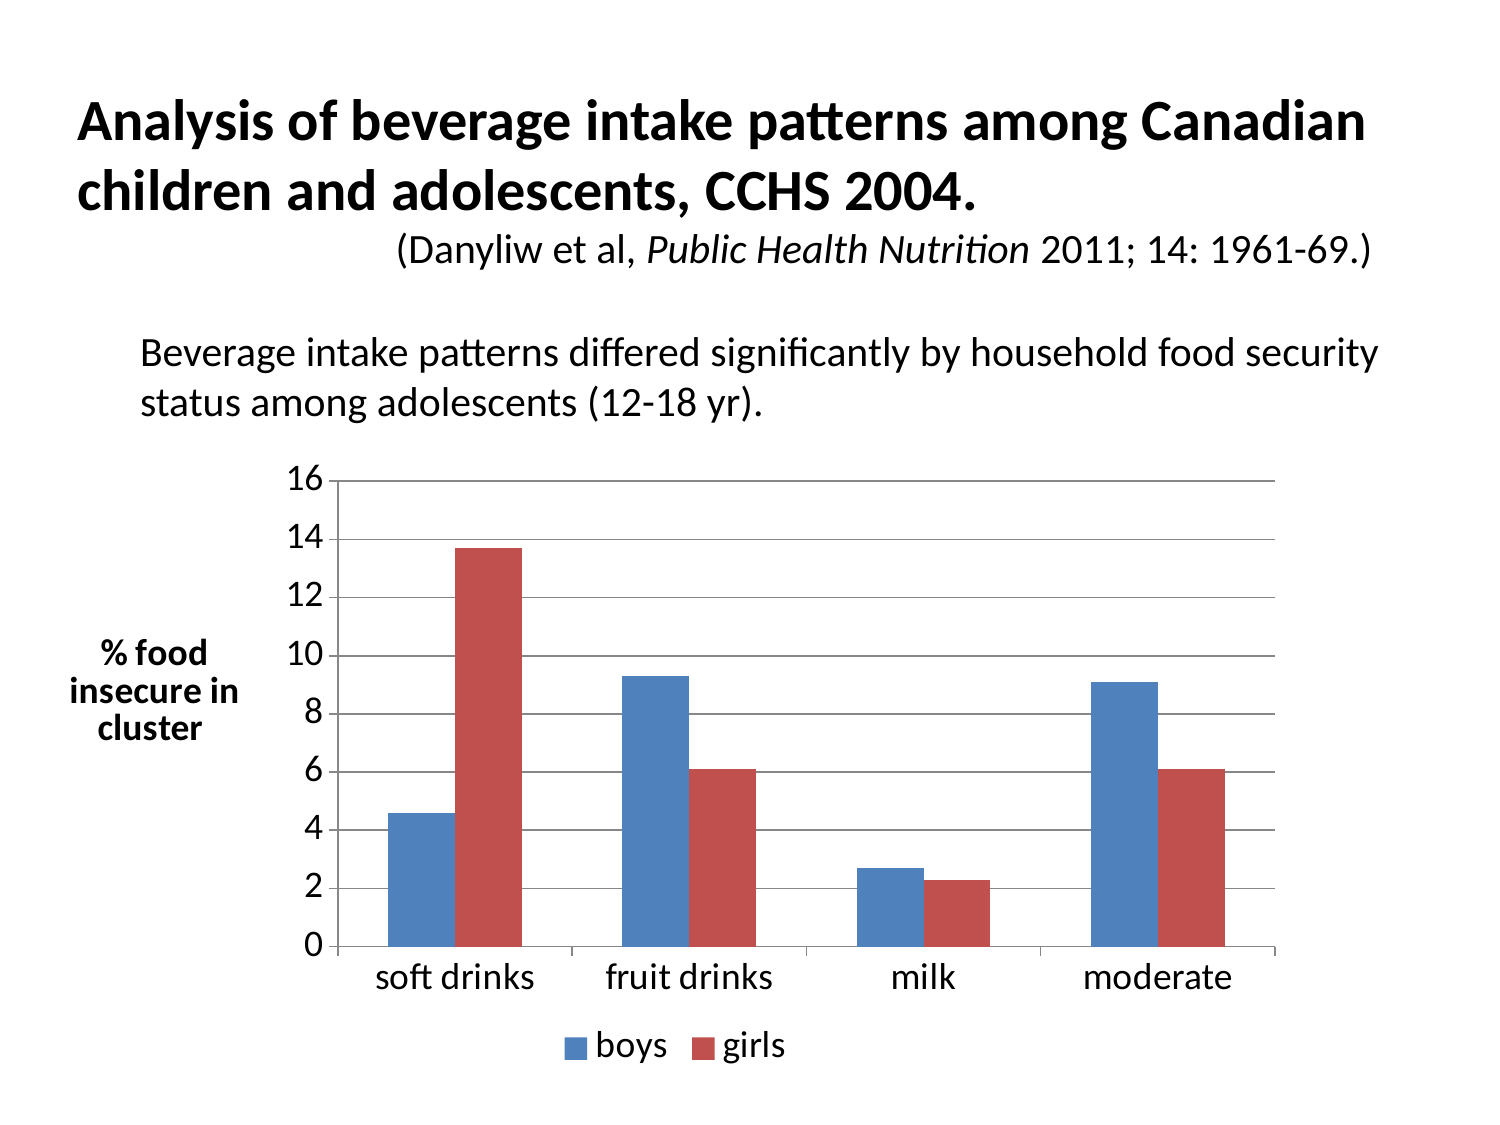

Analysis of beverage intake patterns among Canadian children and adolescents, CCHS 2004.
(Danyliw et al, Public Health Nutrition 2011; 14: 1961-69.)
# Beverage intake patterns differed significantly by household food security status among adolescents (12-18 yr).
### Chart
| Category | boys | girls |
|---|---|---|
| soft drinks | 4.6 | 13.7 |
| fruit drinks | 9.3 | 6.1 |
| milk | 2.7 | 2.3 |
| moderate | 9.1 | 6.1 |